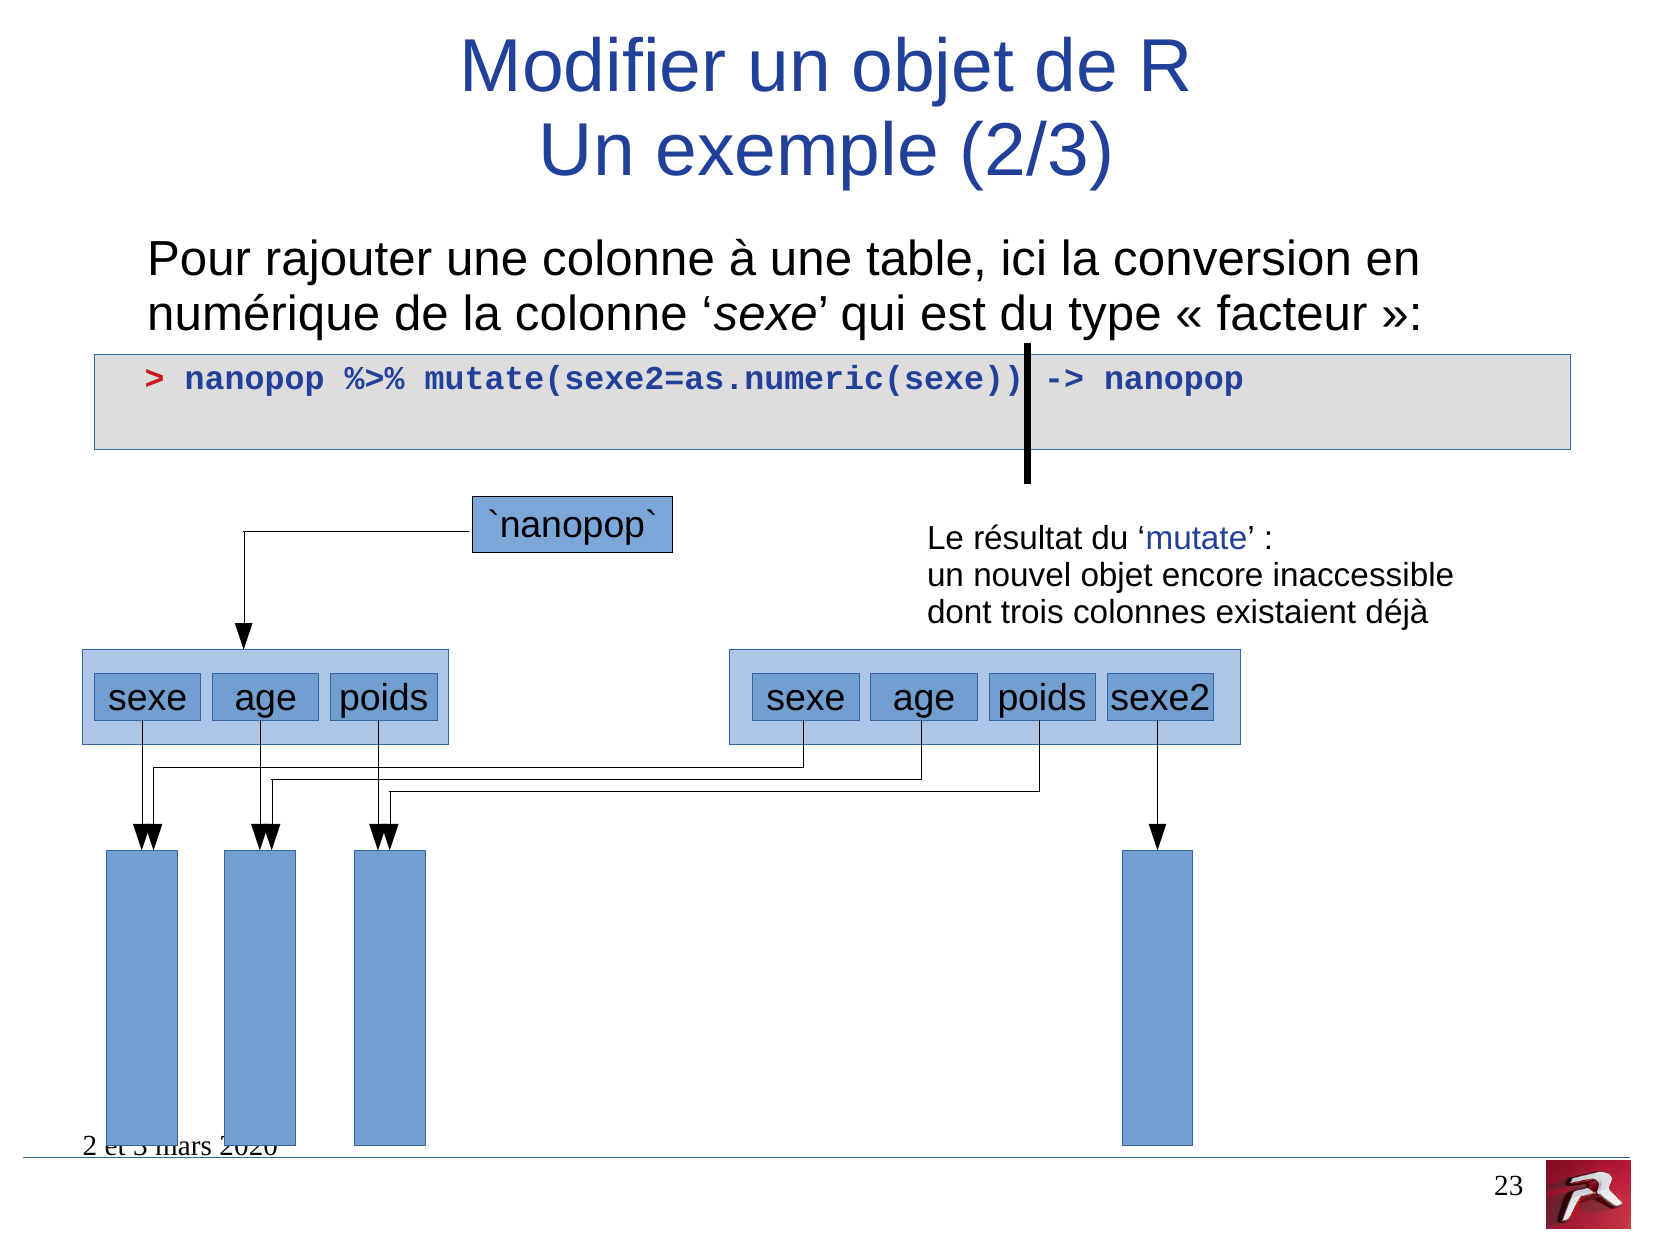

Modifier un objet de R
Un exemple (2/3)
# Pour rajouter une colonne à une table, ici la conversion en numérique de la colonne ‘sexe’ qui est du type « facteur »:
> nanopop %>% mutate(sexe2=as.numeric(sexe)) -> nanopop
`nanopop`
Le résultat du ‘mutate’ :
un nouvel objet encore inaccessible
dont trois colonnes existaient déjà
sexe
age
poids
sexe
age
poids
sexe2
2 et 3 mars 2020
23